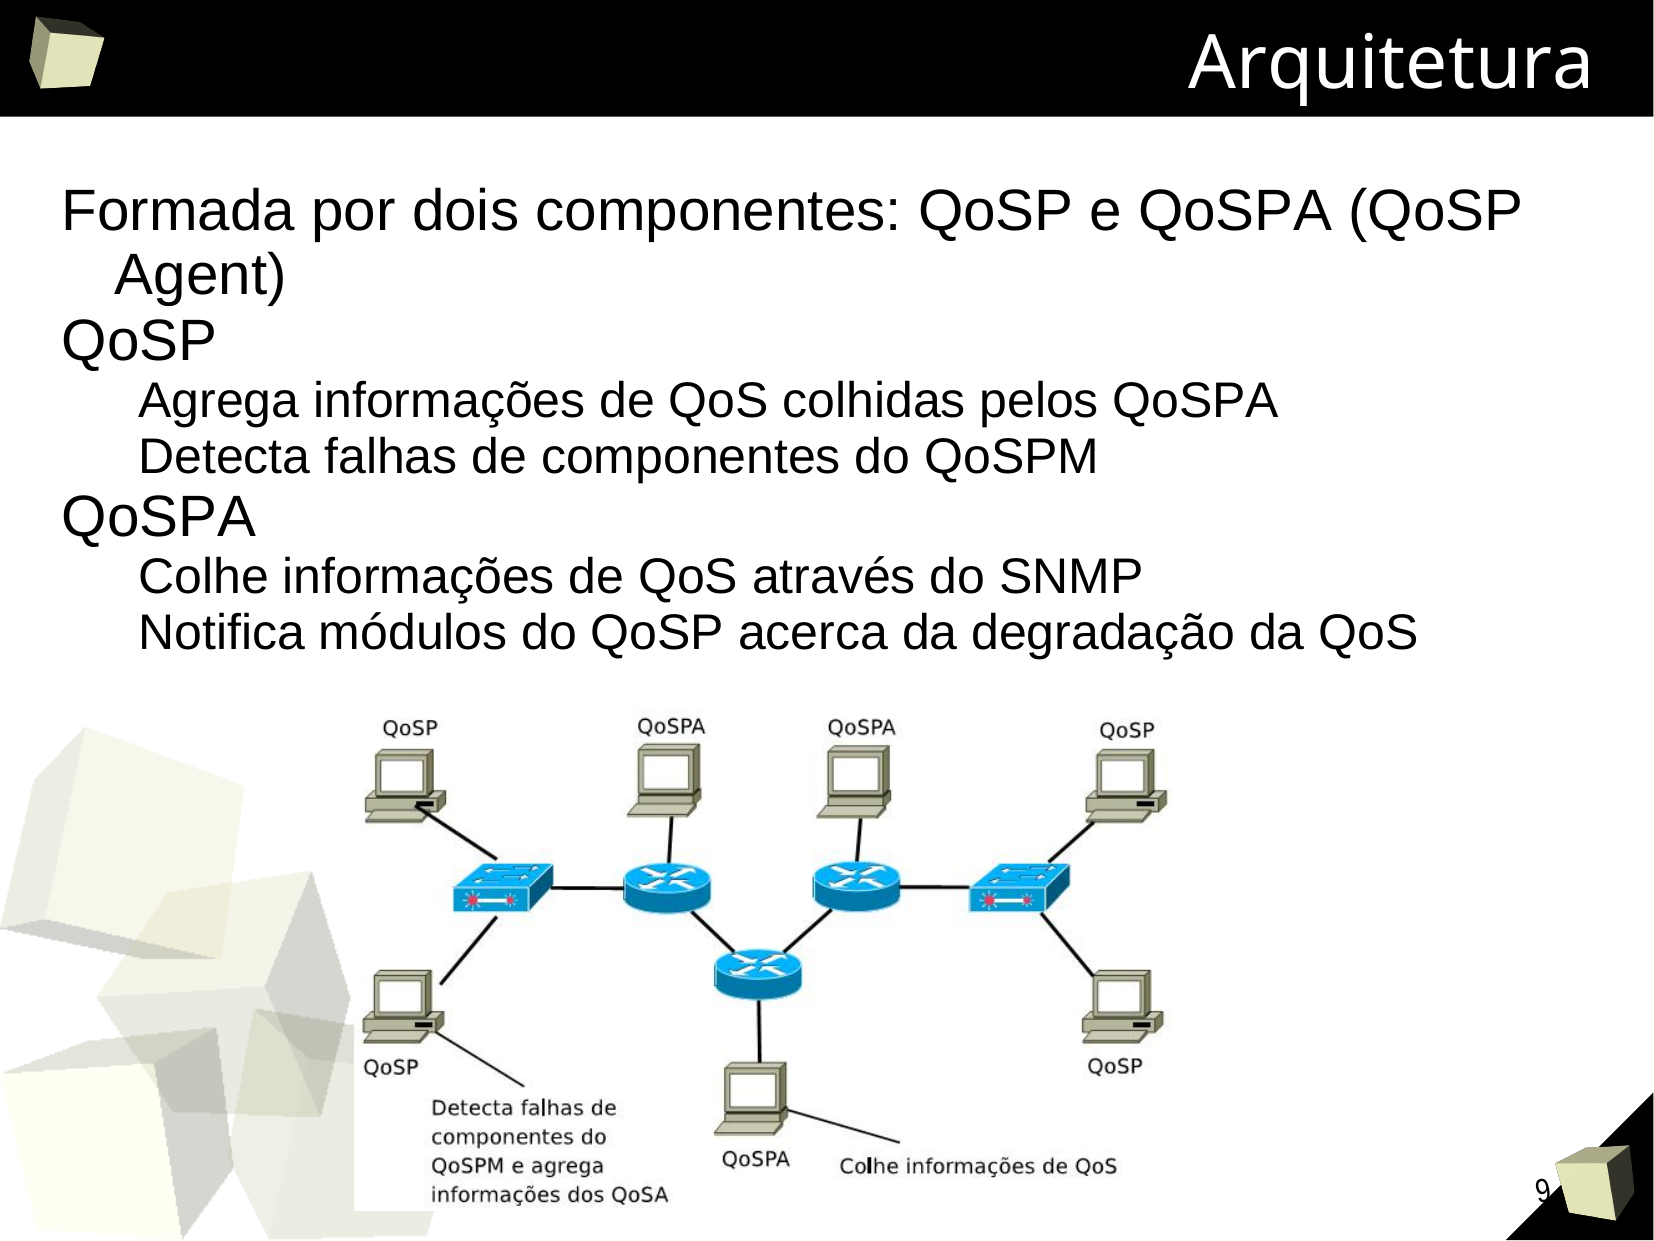

# Arquitetura
Formada por dois componentes: QoSP e QoSPA (QoSP Agent)
QoSP
Agrega informações de QoS colhidas pelos QoSPA
Detecta falhas de componentes do QoSPM
QoSPA
Colhe informações de QoS através do SNMP
Notifica módulos do QoSP acerca da degradação da QoS